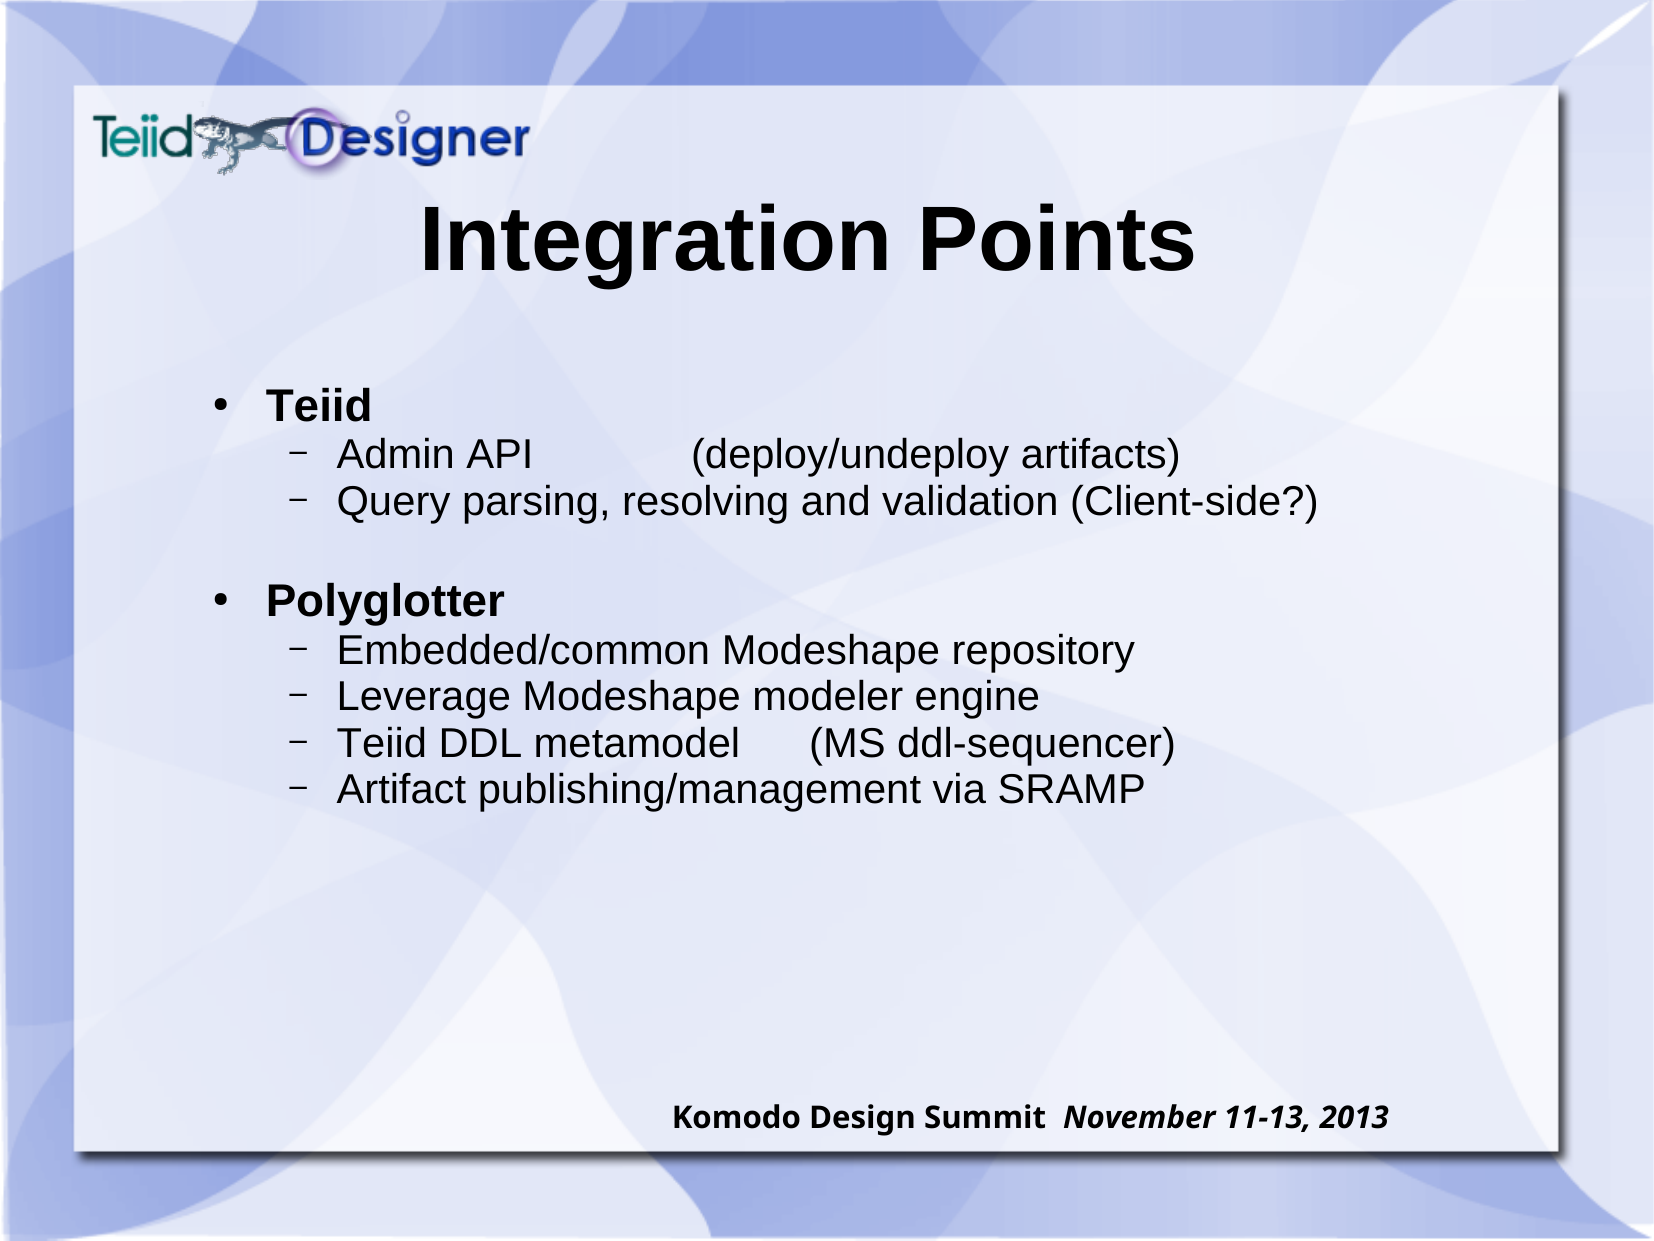

# Integration Points
Teiid
Admin API 		(deploy/undeploy artifacts)
Query parsing, resolving and validation (Client-side?)
Polyglotter
Embedded/common Modeshape repository
Leverage Modeshape modeler engine
Teiid DDL metamodel 	(MS ddl-sequencer)
Artifact publishing/management via SRAMP